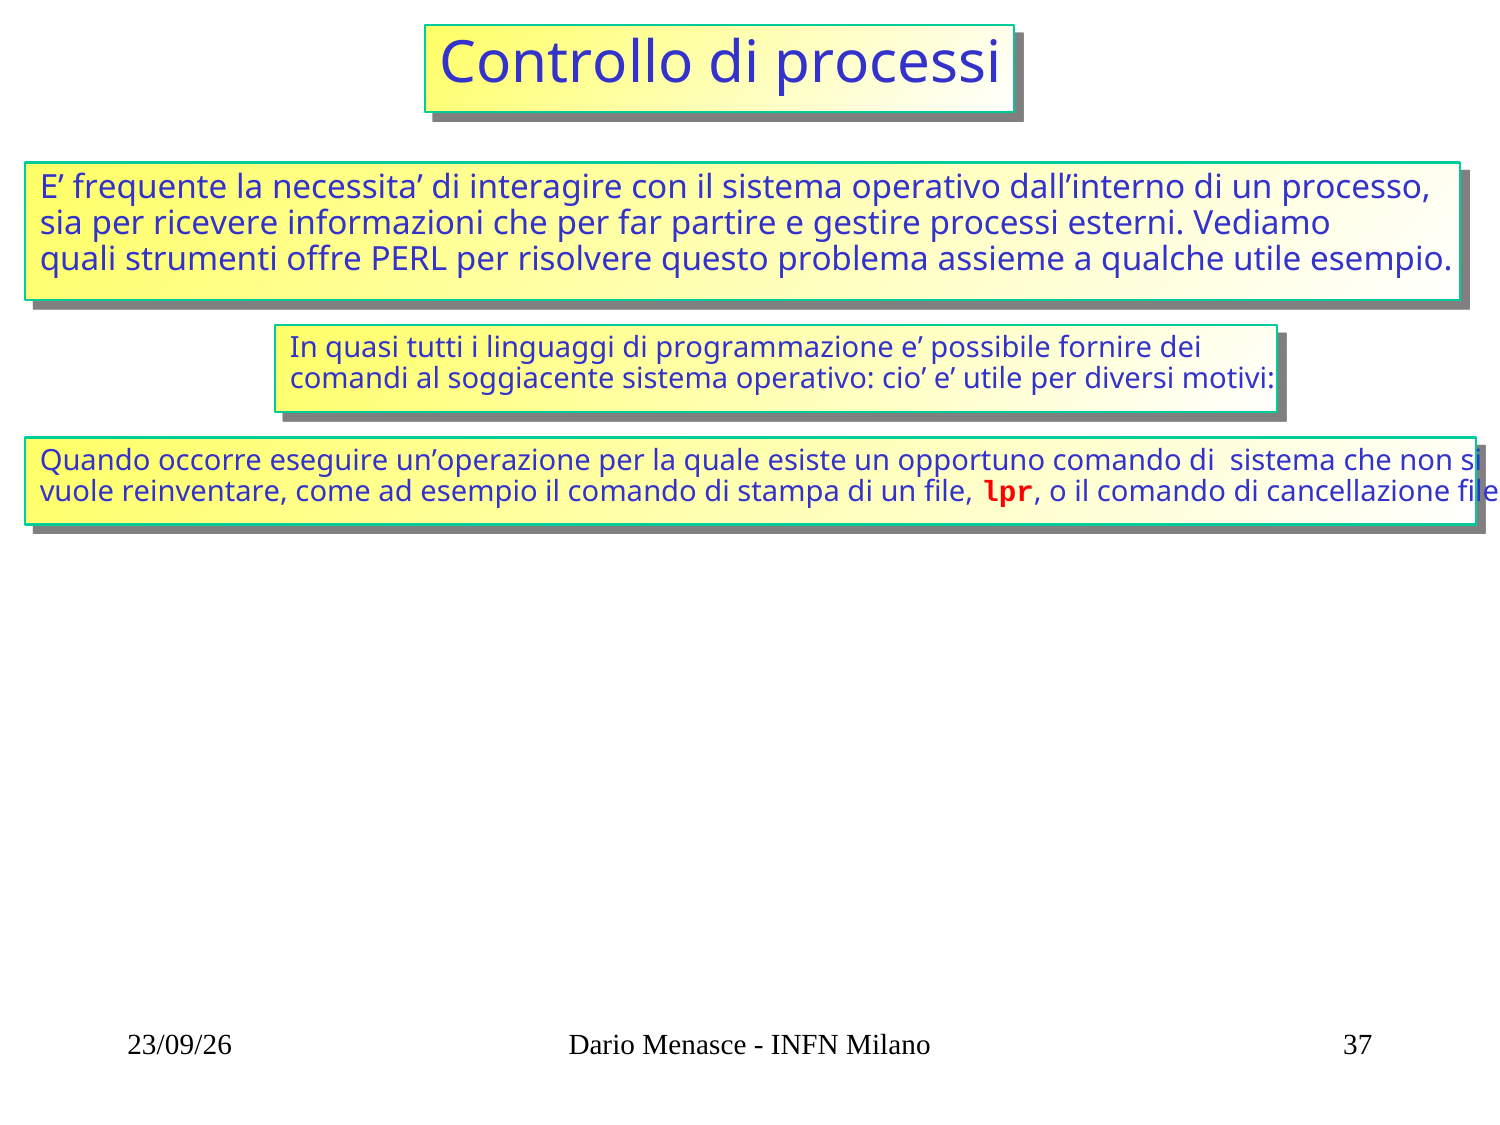

Controllo di processi
E’ frequente la necessita’ di interagire con il sistema operativo dall’interno di un processo,
sia per ricevere informazioni che per far partire e gestire processi esterni. Vediamo
quali strumenti offre PERL per risolvere questo problema assieme a qualche utile esempio.
In quasi tutti i linguaggi di programmazione e’ possibile fornire dei
comandi al soggiacente sistema operativo: cio’ e’ utile per diversi motivi:
Quando occorre eseguire un’operazione per la quale esiste un opportuno comando di sistema che non si
vuole reinventare, come ad esempio il comando di stampa di un file, lpr, o il comando di cancellazione file
Dario Menasce - INFN Milano